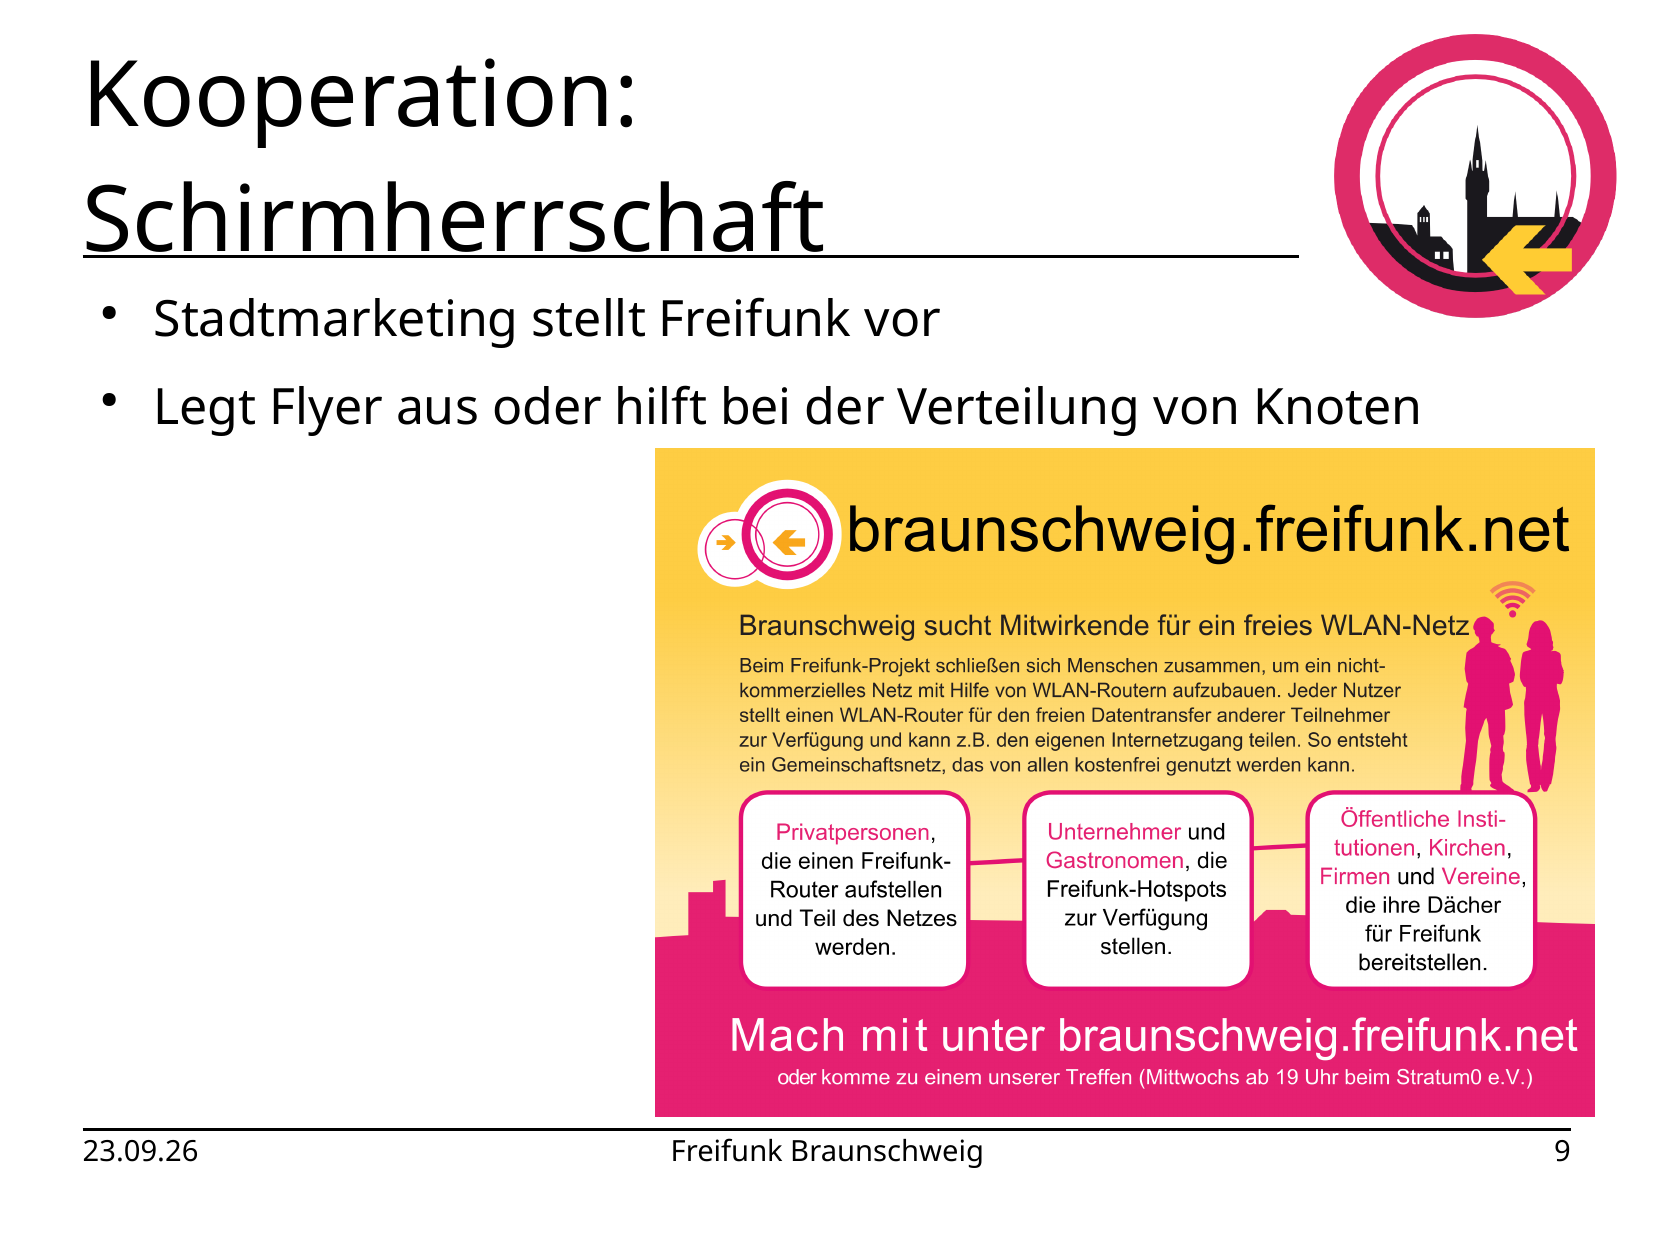

# Kooperation: Schirmherrschaft
Stadtmarketing stellt Freifunk vor
Legt Flyer aus oder hilft bei der Verteilung von Knoten
Freifunk Braunschweig
9